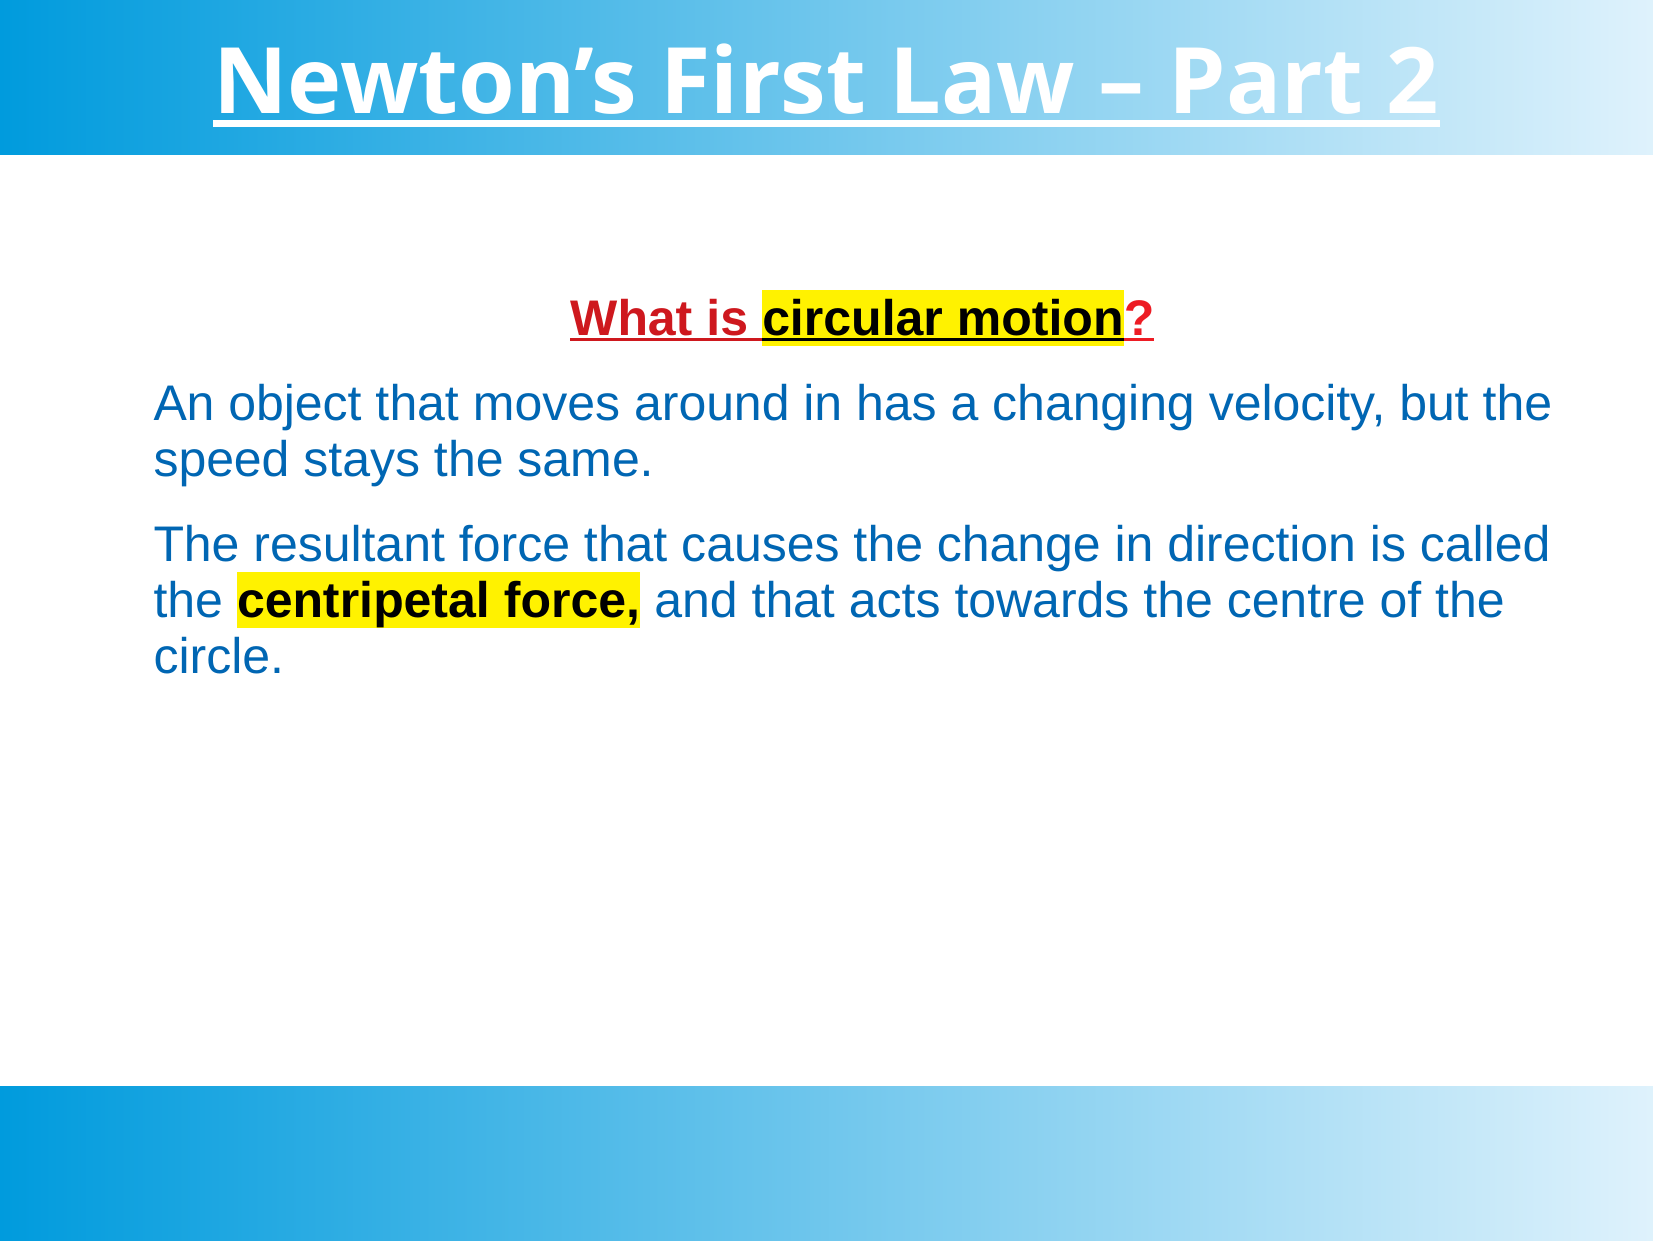

# Newton’s First Law – Part 2
What is circular motion?
An object that moves around in has a changing velocity, but the speed stays the same.
The resultant force that causes the change in direction is called the centripetal force, and that acts towards the centre of the circle.